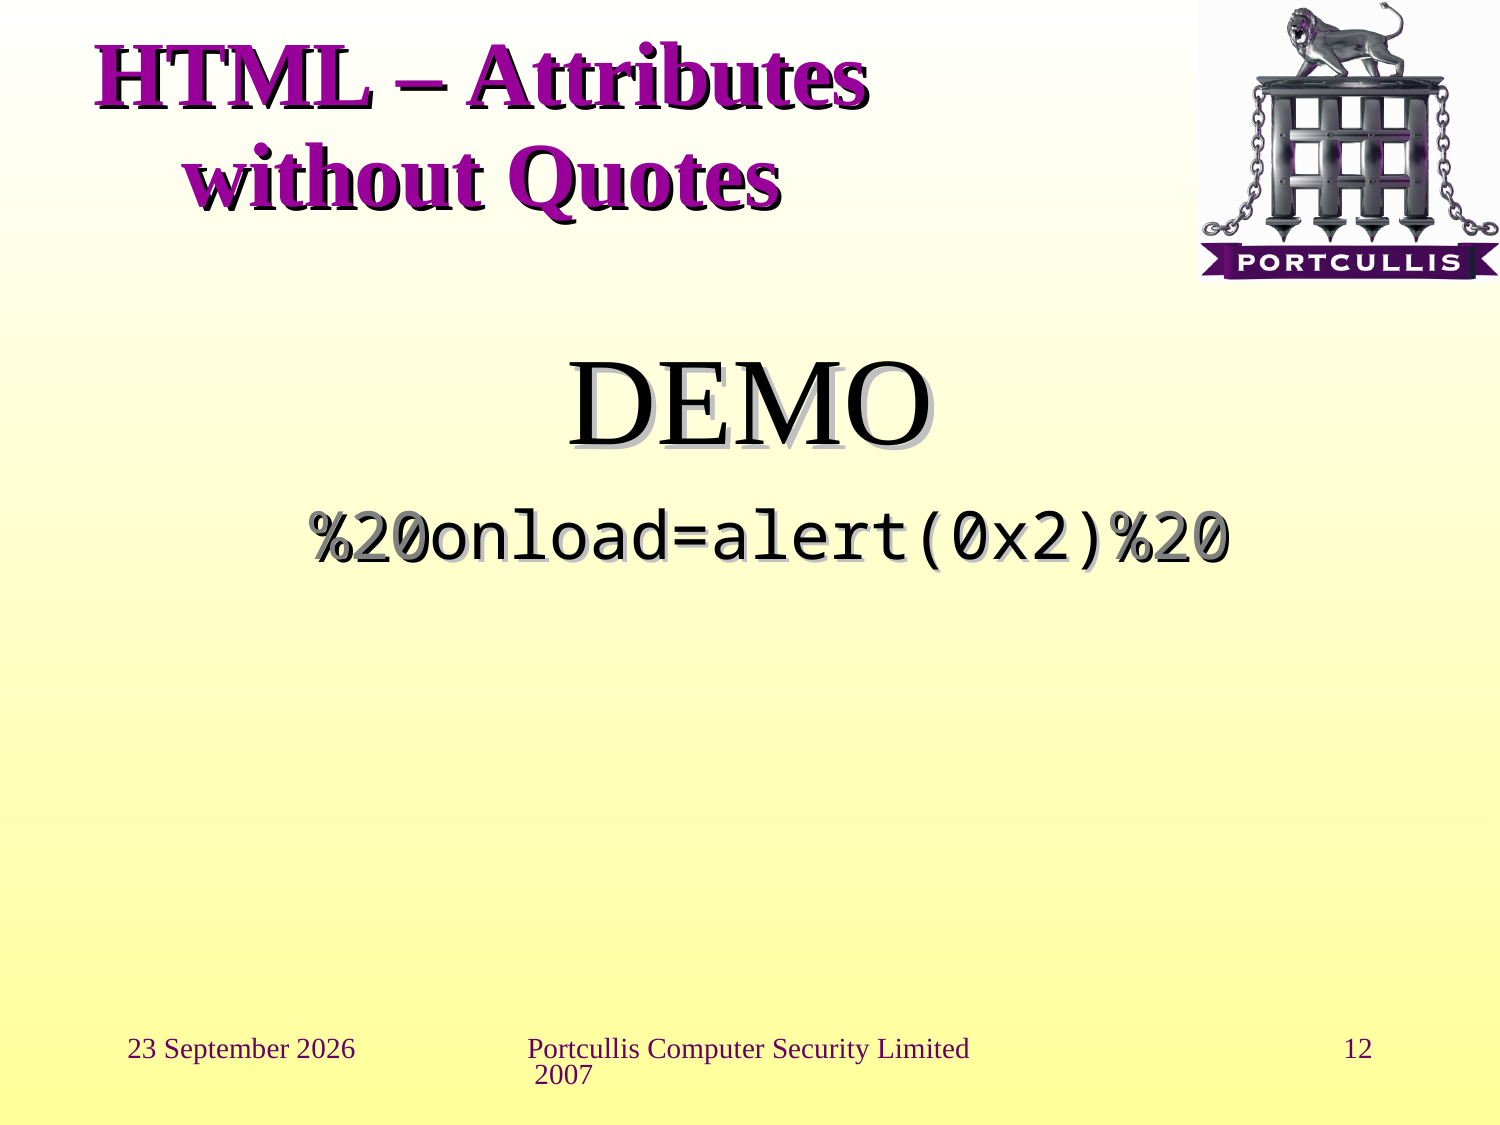

# HTML – Attributes without Quotes
DEMO
 %20onload=alert(0x2)%20
Portcullis Computer Security Limited 2007
12